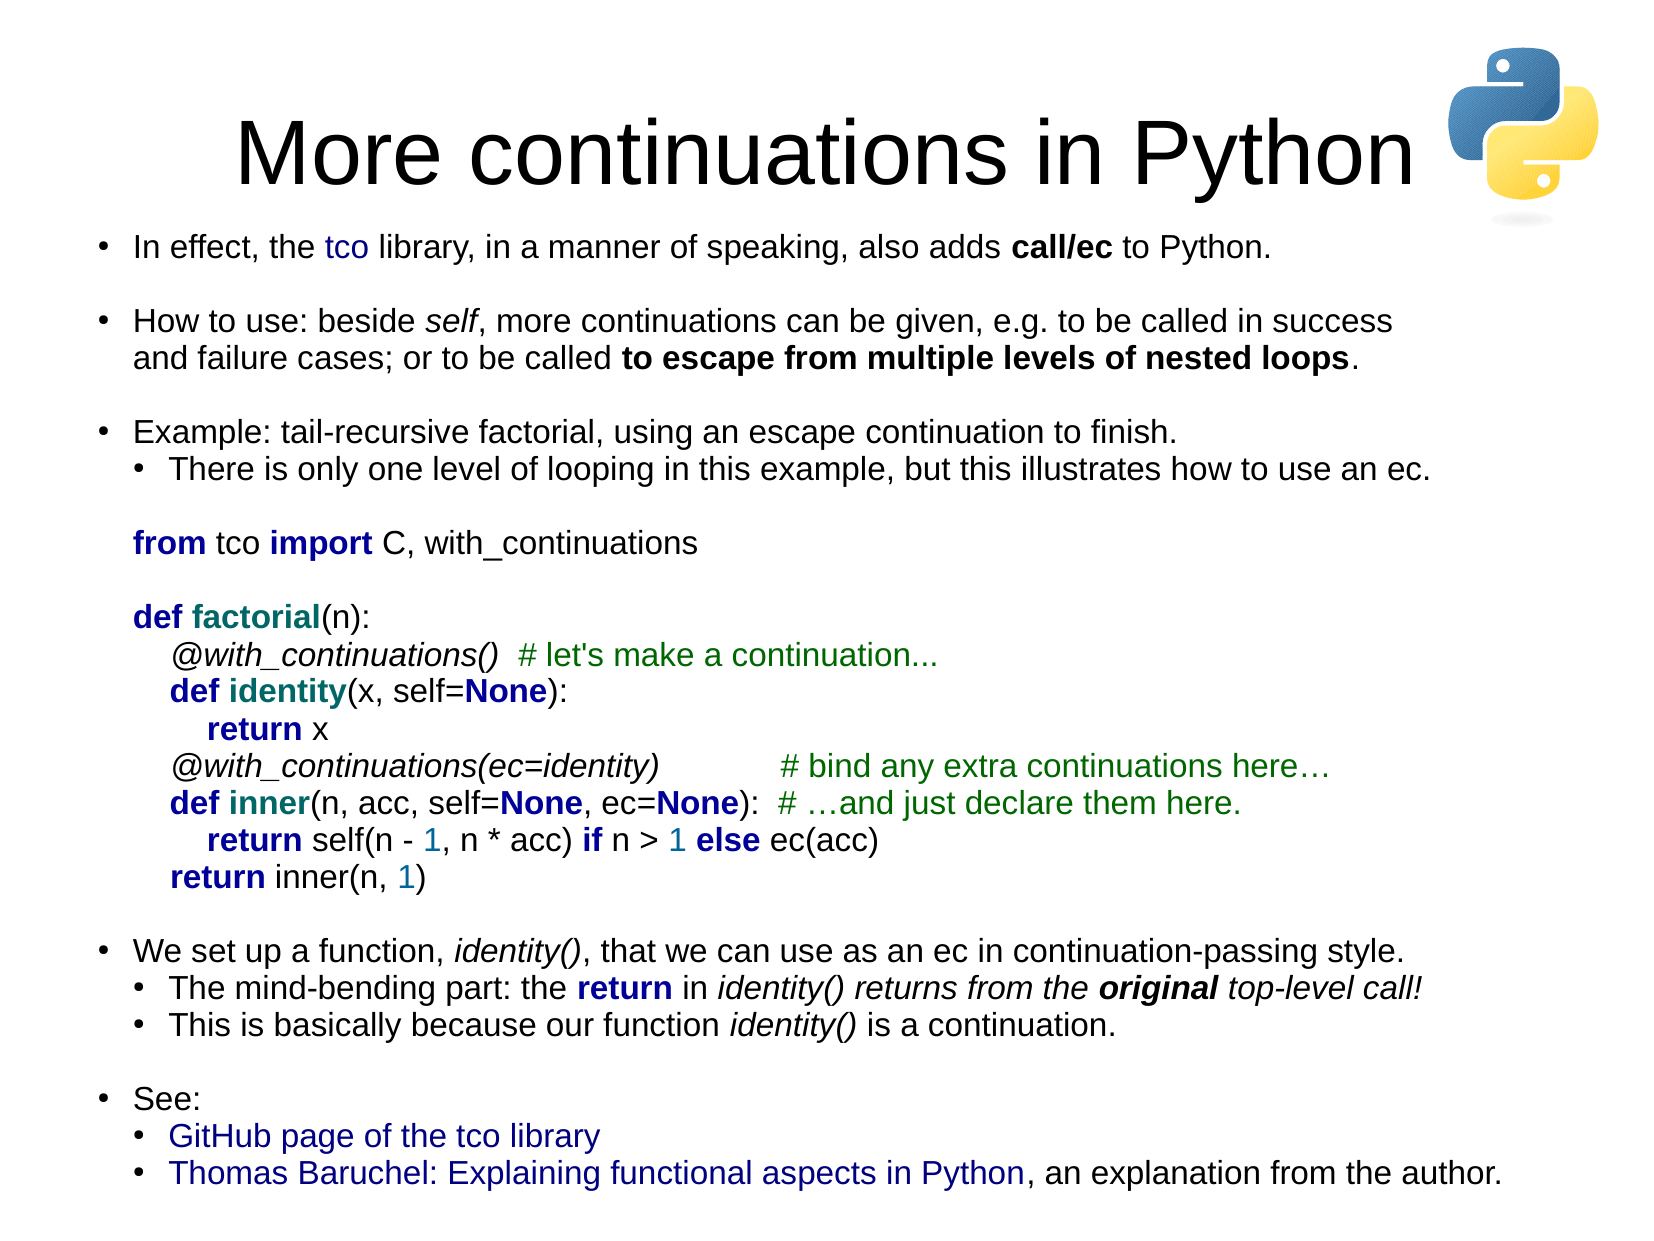

# More continuations in Python
In effect, the tco library, in a manner of speaking, also adds call/ec to Python.
How to use: beside self, more continuations can be given, e.g. to be called in success
and failure cases; or to be called to escape from multiple levels of nested loops.
Example: tail-recursive factorial, using an escape continuation to finish.
There is only one level of looping in this example, but this illustrates how to use an ec.
from tco import C, with_continuations
def factorial(n):
 @with_continuations() # let's make a continuation...
 def identity(x, self=None):
 return x
 @with_continuations(ec=identity) # bind any extra continuations here…
 def inner(n, acc, self=None, ec=None): # …and just declare them here.
 return self(n - 1, n * acc) if n > 1 else ec(acc)
 return inner(n, 1)
We set up a function, identity(), that we can use as an ec in continuation-passing style.
The mind-bending part: the return in identity() returns from the original top-level call!
This is basically because our function identity() is a continuation.
See:
GitHub page of the tco library
Thomas Baruchel: Explaining functional aspects in Python, an explanation from the author.